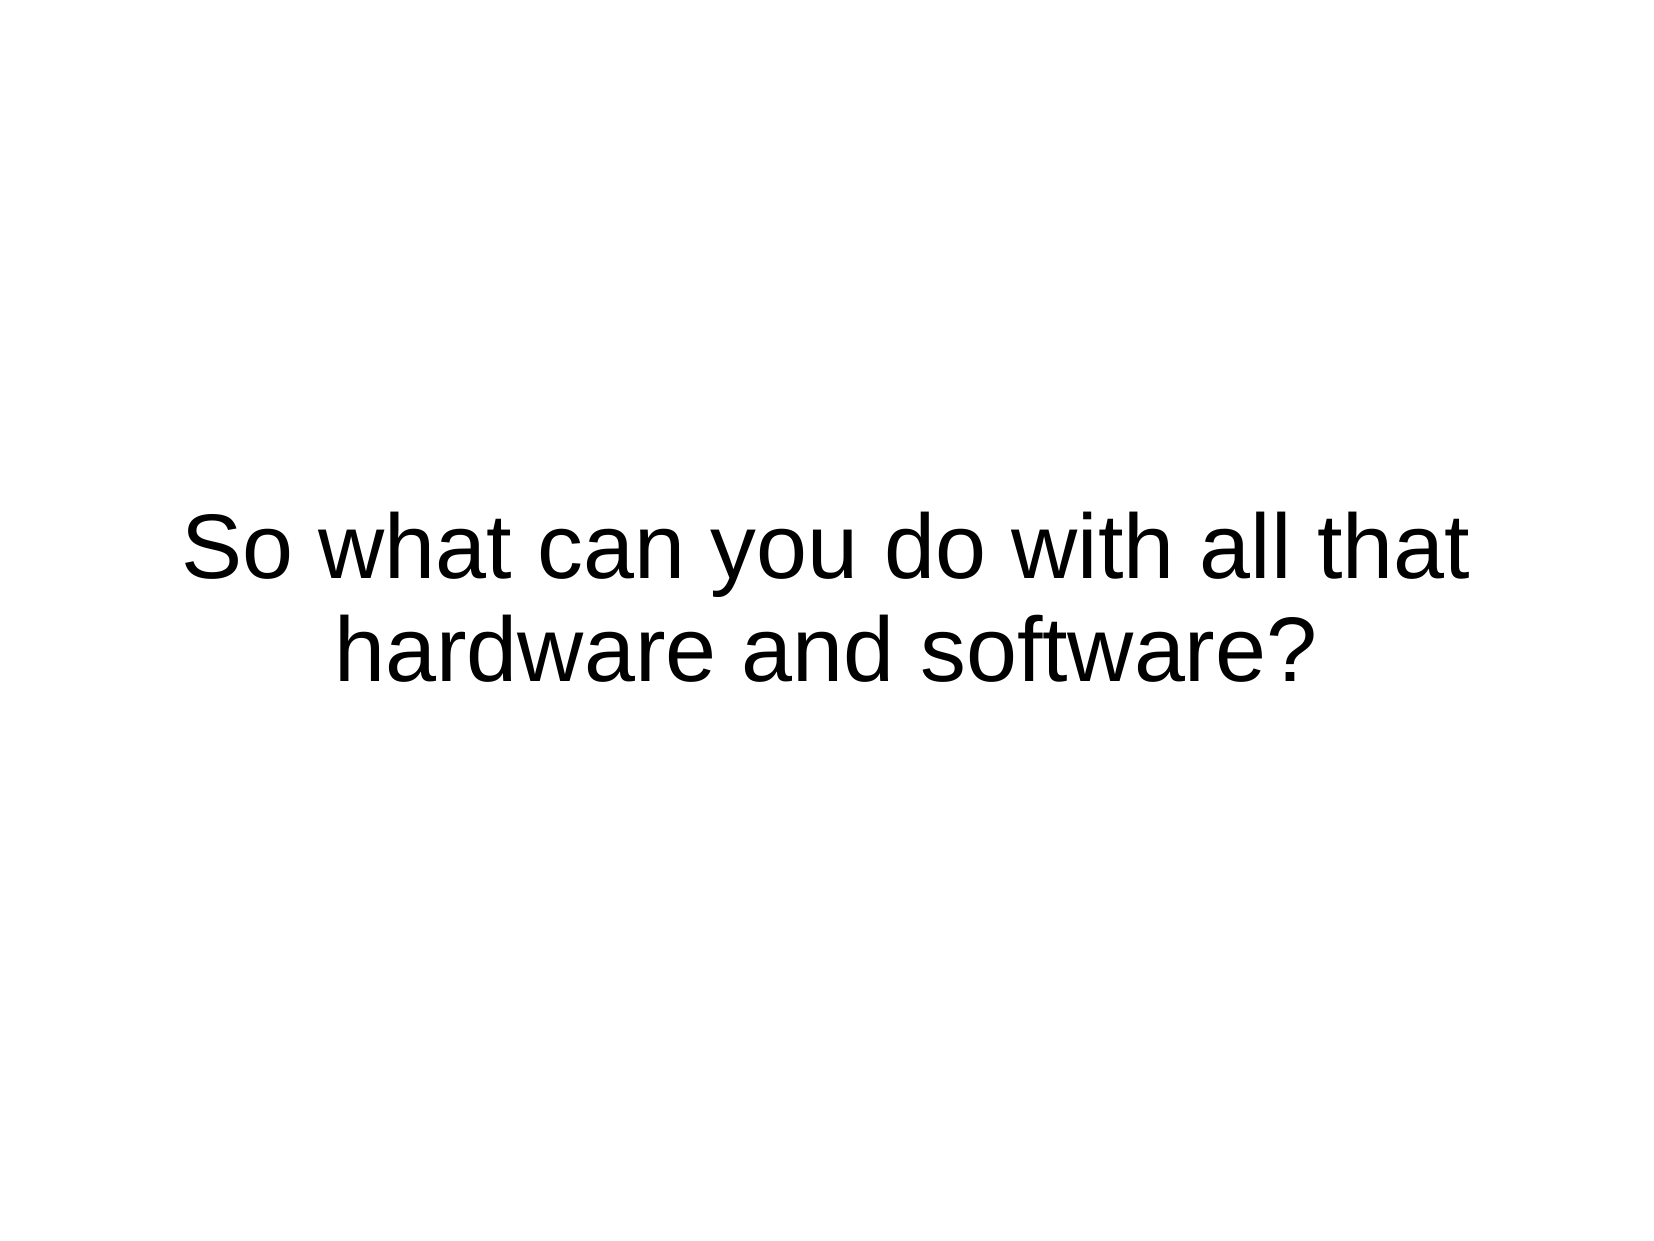

# So what can you do with all that hardware and software?